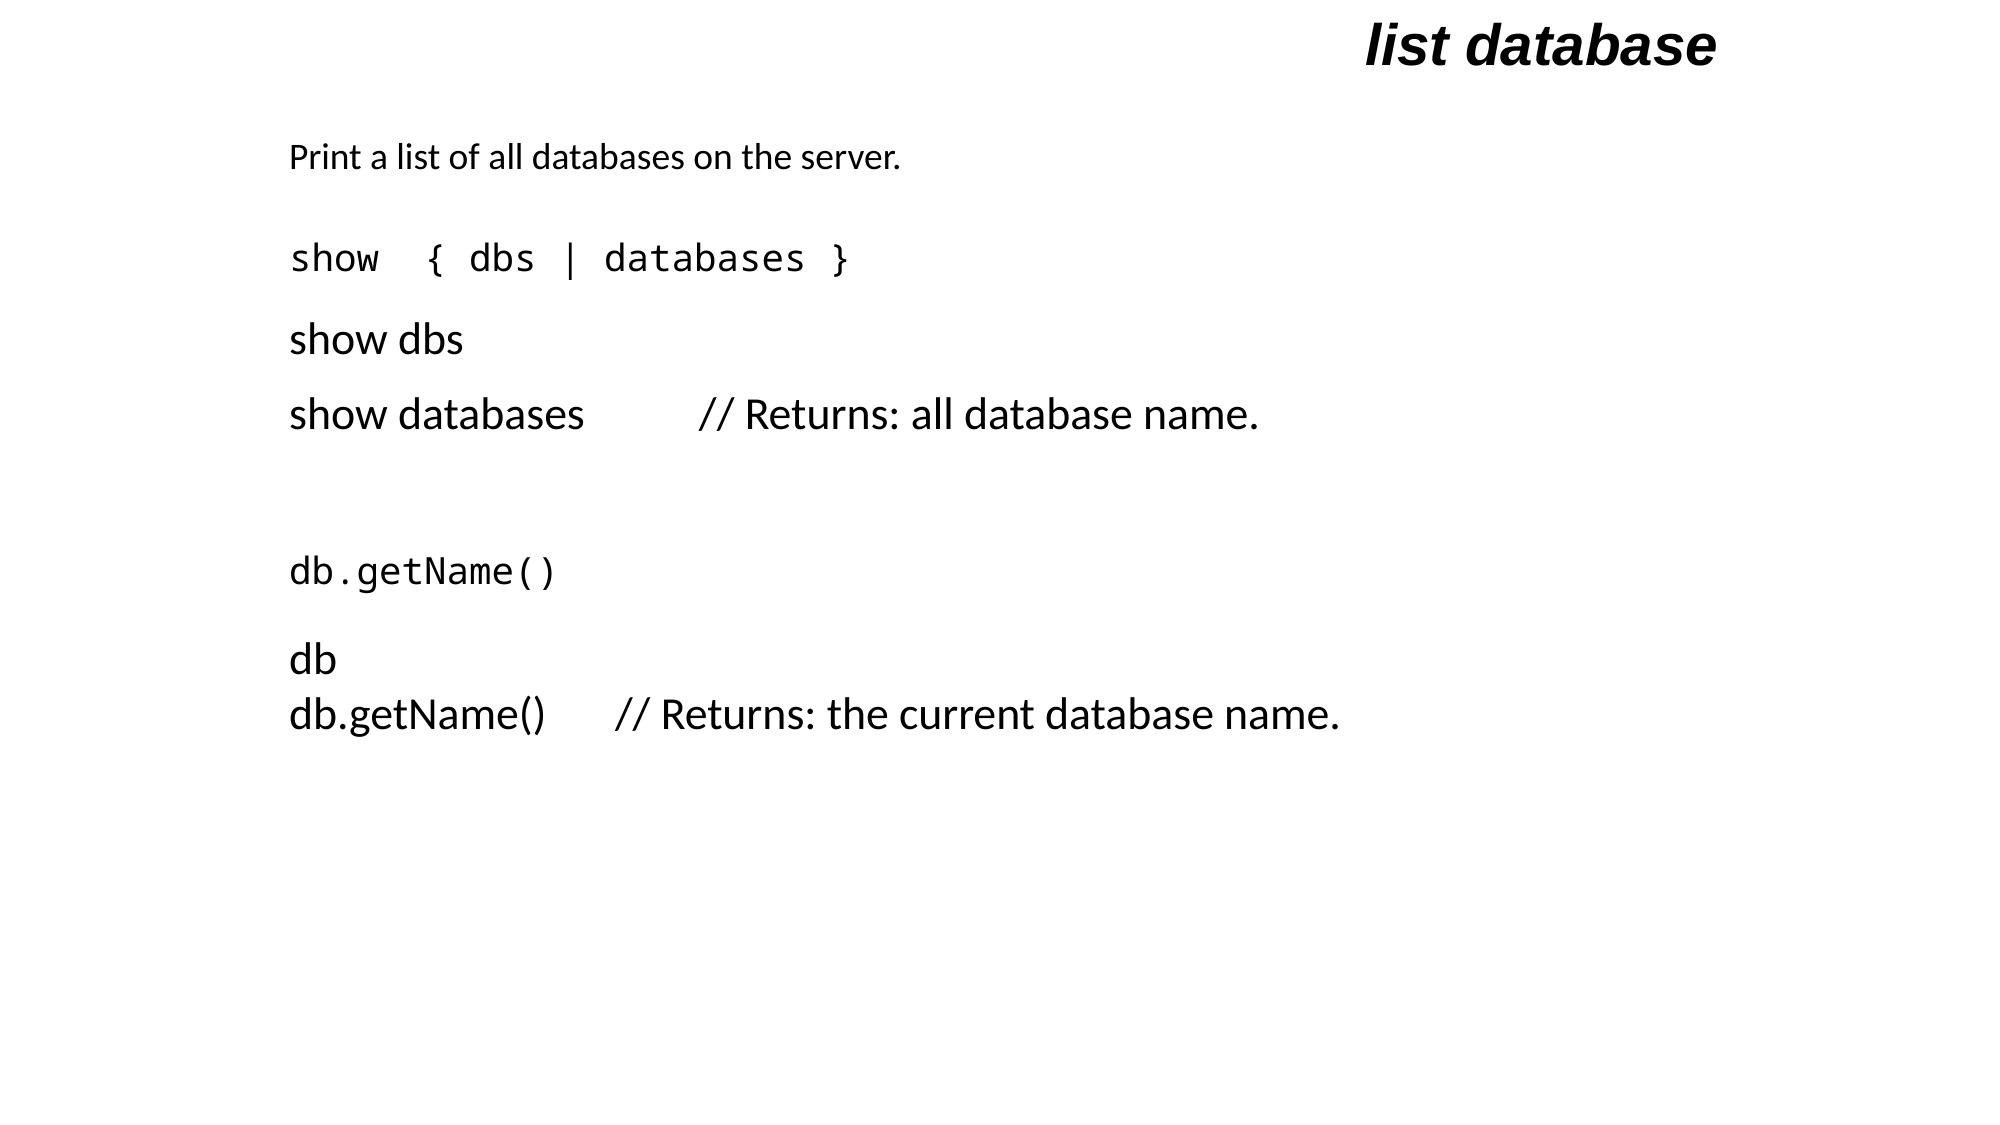

list database
Print a list of all databases on the server.
show { dbs | databases }
show dbs
show databases	 // Returns: all database name.
db.getName()
db
db.getName()	 // Returns: the current database name.